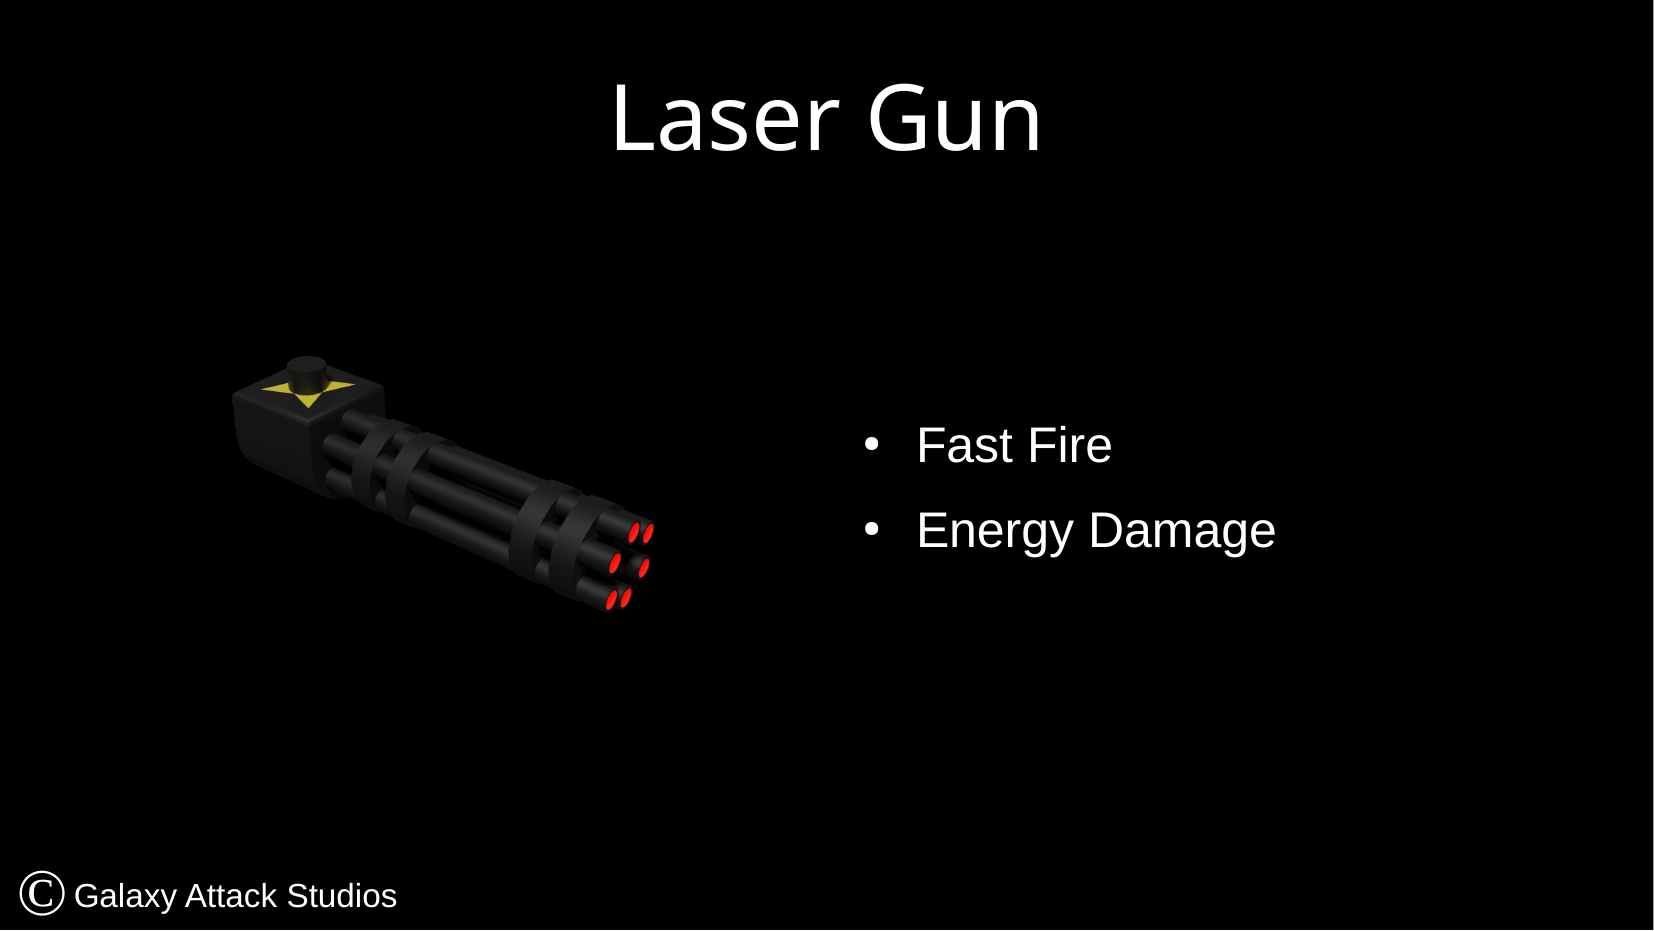

# Laser Gun
Fast Fire
Energy Damage